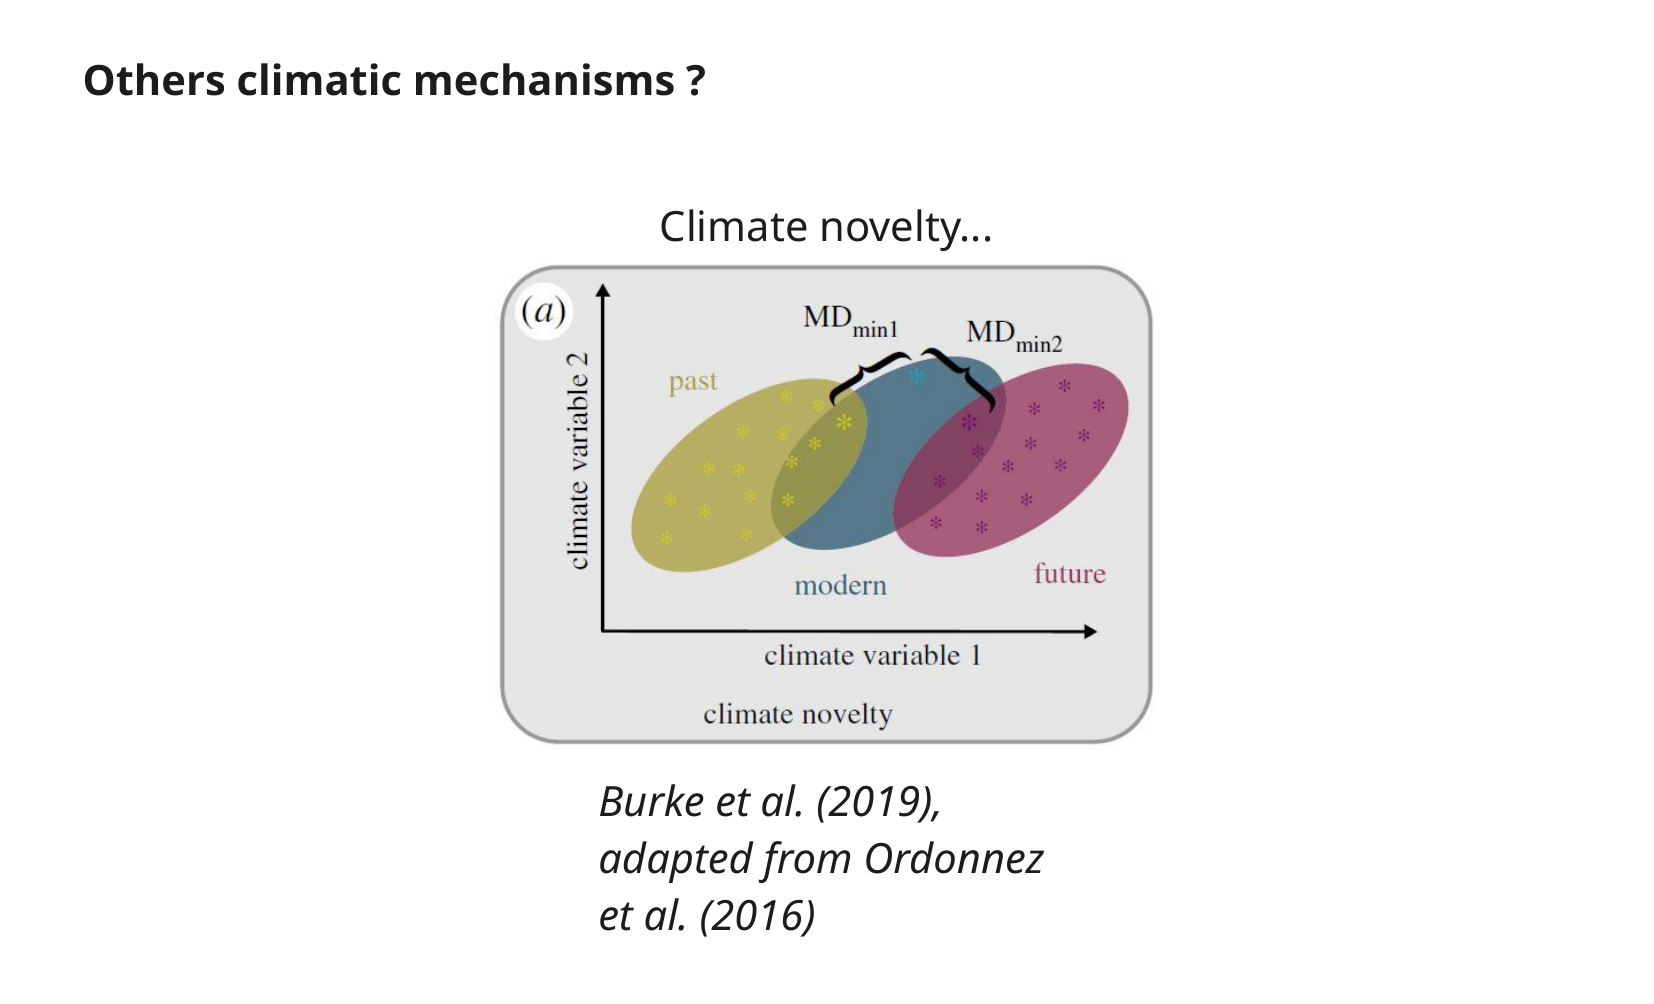

Others climatic mechanisms ?
Climate novelty...
Burke et al. (2019), adapted from Ordonnez et al. (2016)